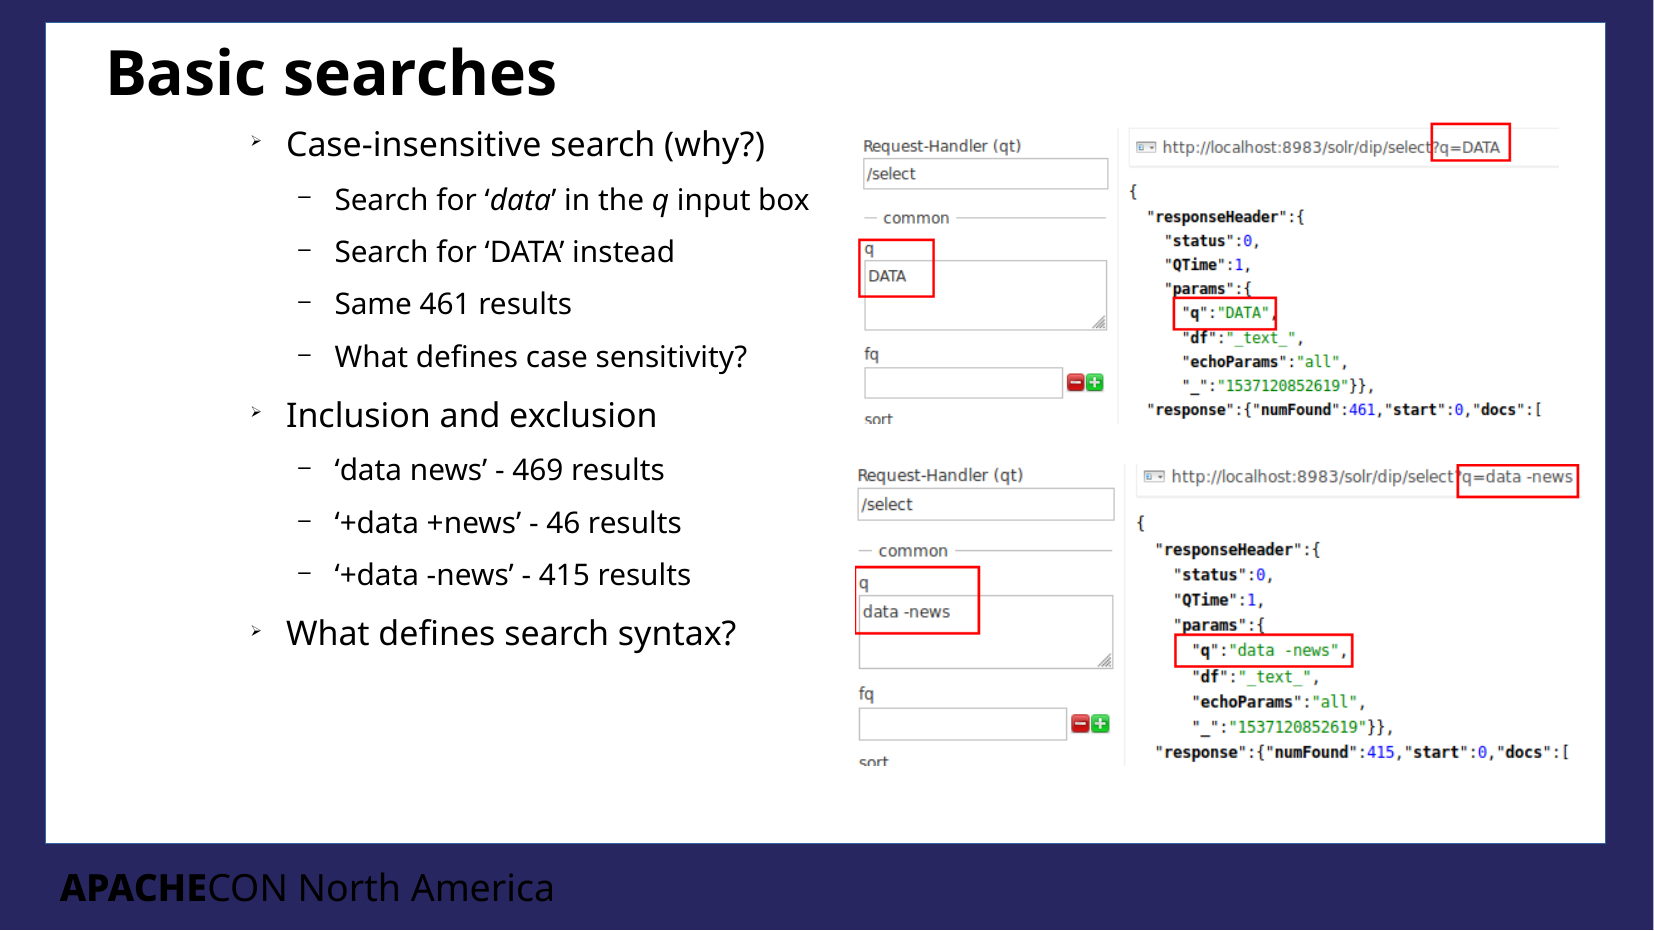

# Basic searches
Case-insensitive search (why?)
Search for ‘data’ in the q input box
Search for ‘DATA’ instead
Same 461 results
What defines case sensitivity?
Inclusion and exclusion
‘data news’ - 469 results
‘+data +news’ - 46 results
‘+data -news’ - 415 results
What defines search syntax?